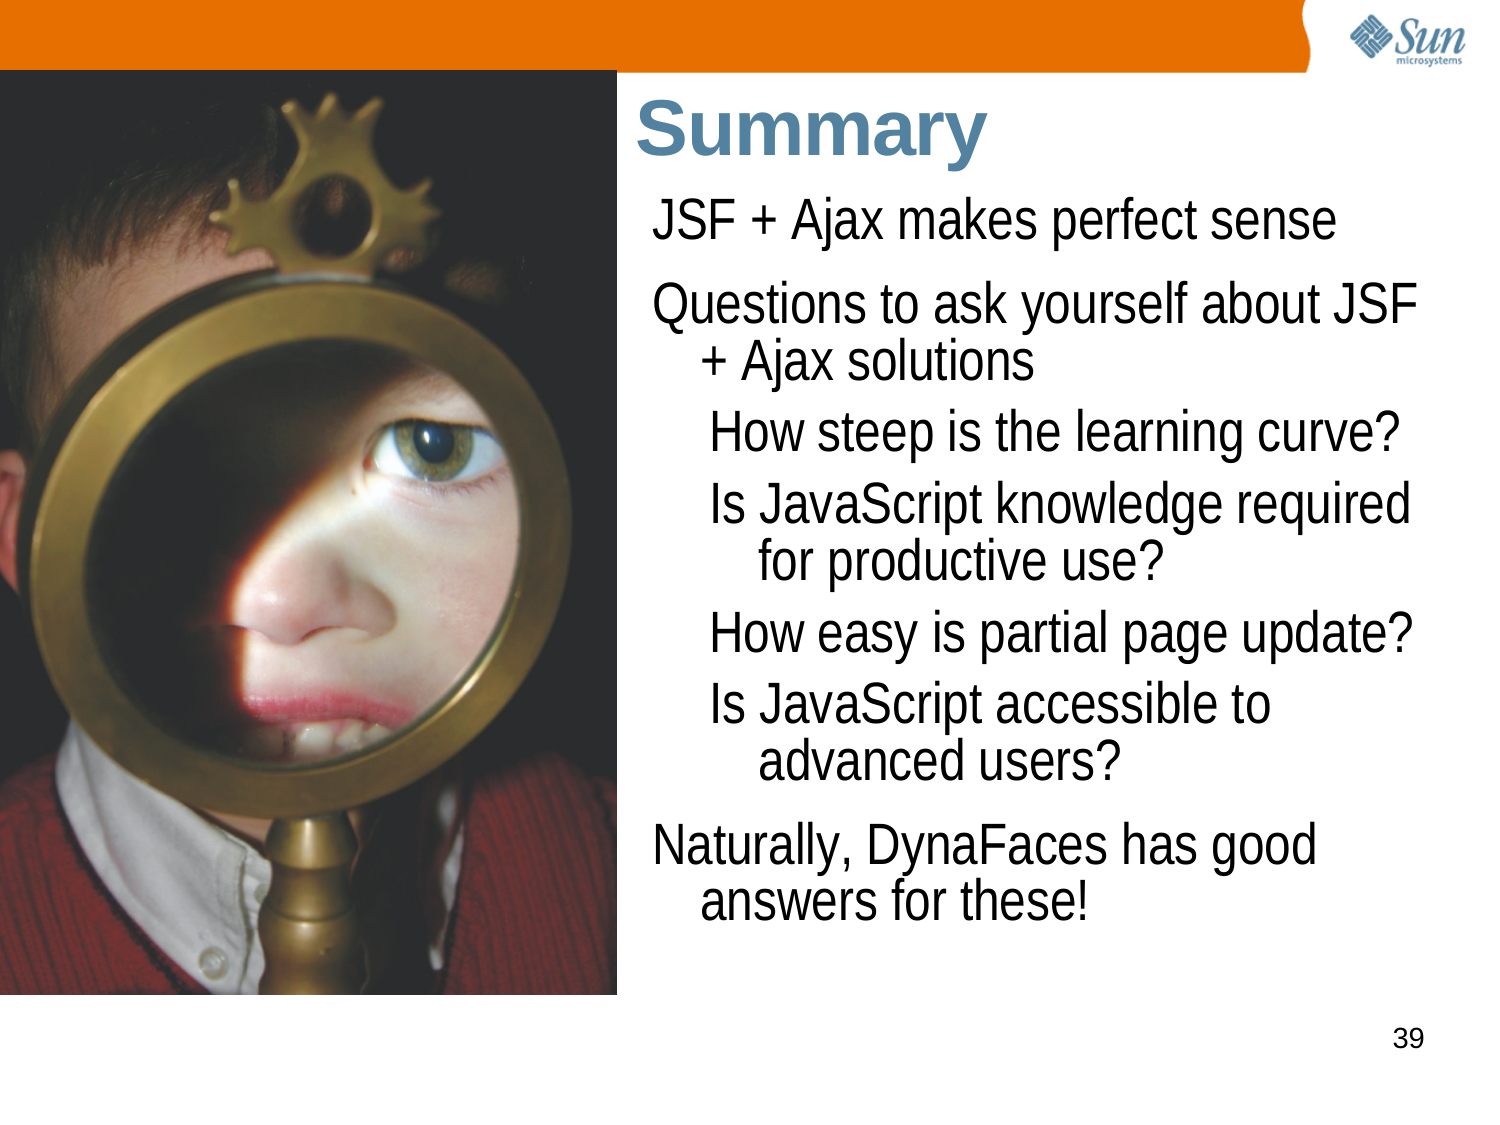

# Summary
JSF + Ajax makes perfect sense
Questions to ask yourself about JSF + Ajax solutions
How steep is the learning curve?
Is JavaScript knowledge required for productive use?
How easy is partial page update?
Is JavaScript accessible to advanced users?
Naturally, DynaFaces has good answers for these!
The Best of Both Worlds
39